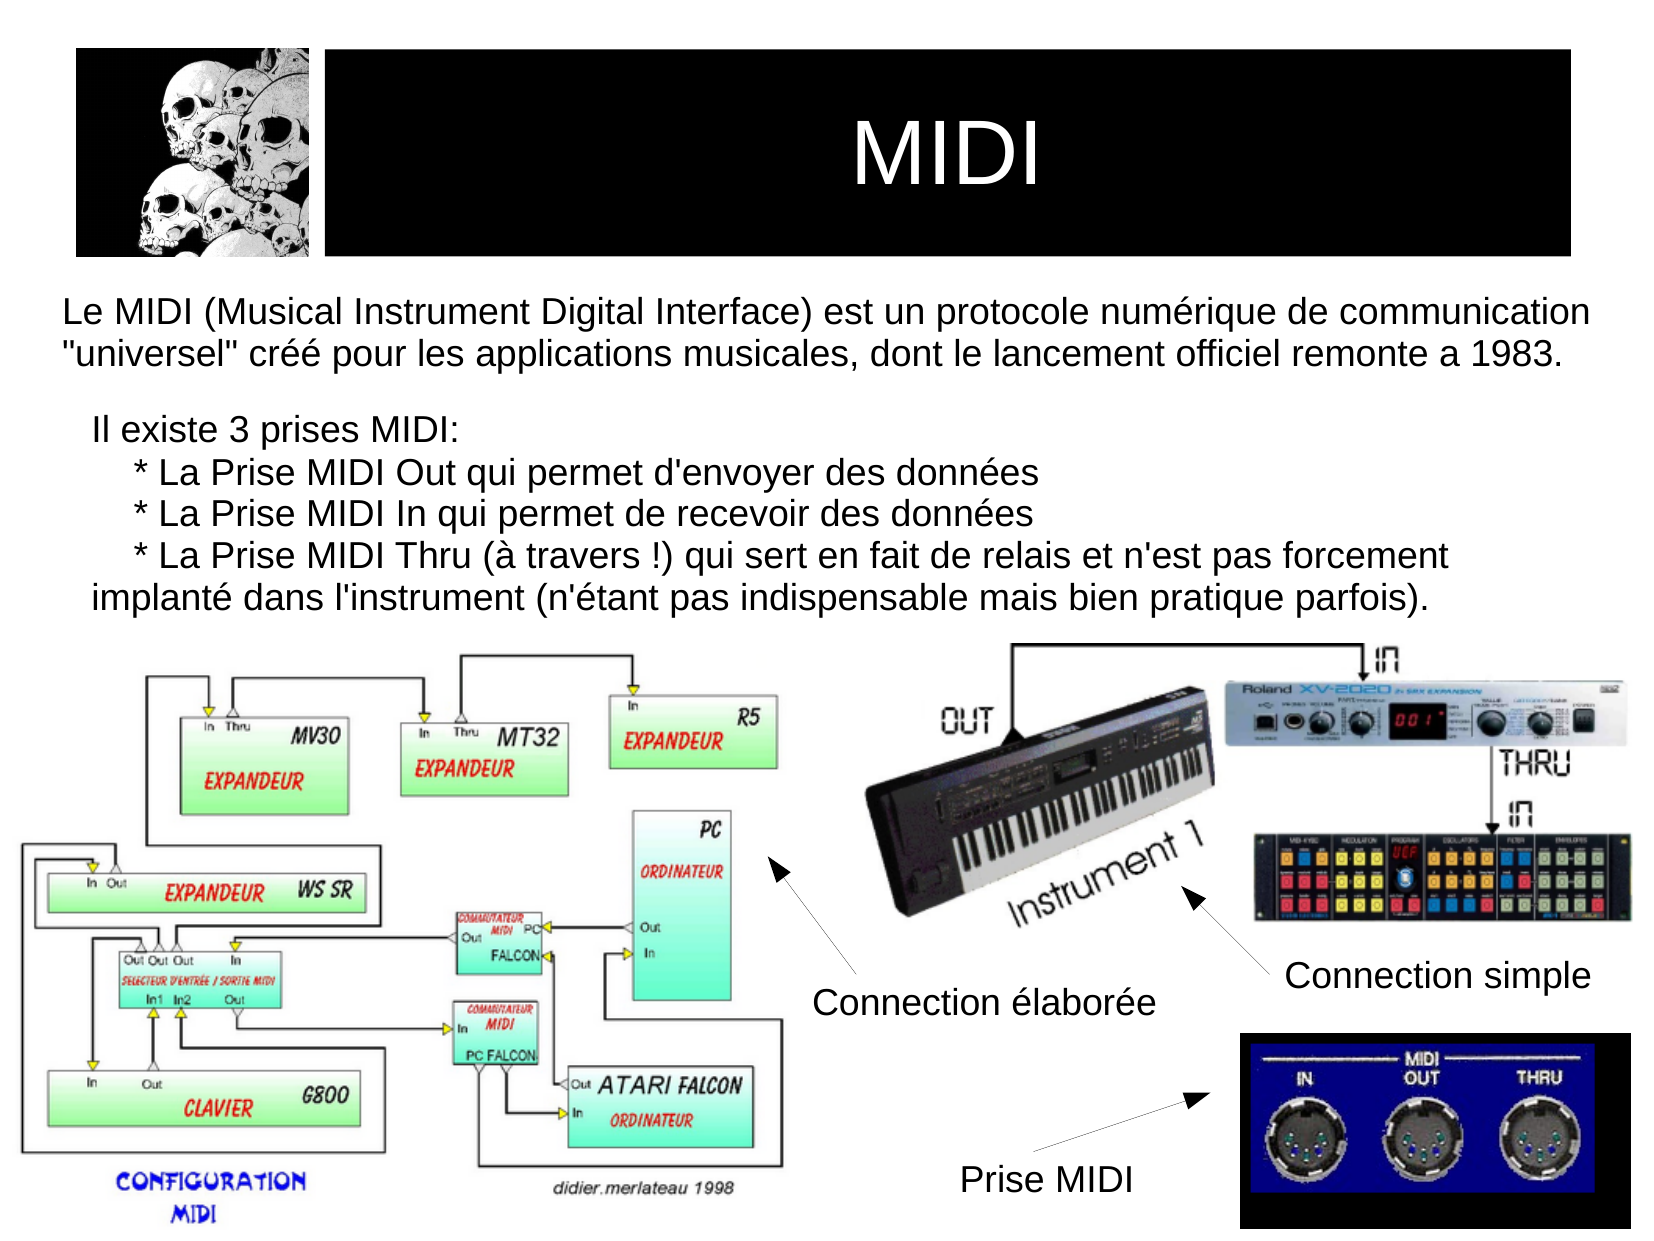

# MIDI
Le MIDI (Musical Instrument Digital Interface) est un protocole numérique de communication "universel" créé pour les applications musicales, dont le lancement officiel remonte a 1983.
Il existe 3 prises MIDI:
 * La Prise MIDI Out qui permet d'envoyer des données
 * La Prise MIDI In qui permet de recevoir des données
 * La Prise MIDI Thru (à travers !) qui sert en fait de relais et n'est pas forcement implanté dans l'instrument (n'étant pas indispensable mais bien pratique parfois).
Connection simple
Connection élaborée
Y. Collette
8
Prise MIDI